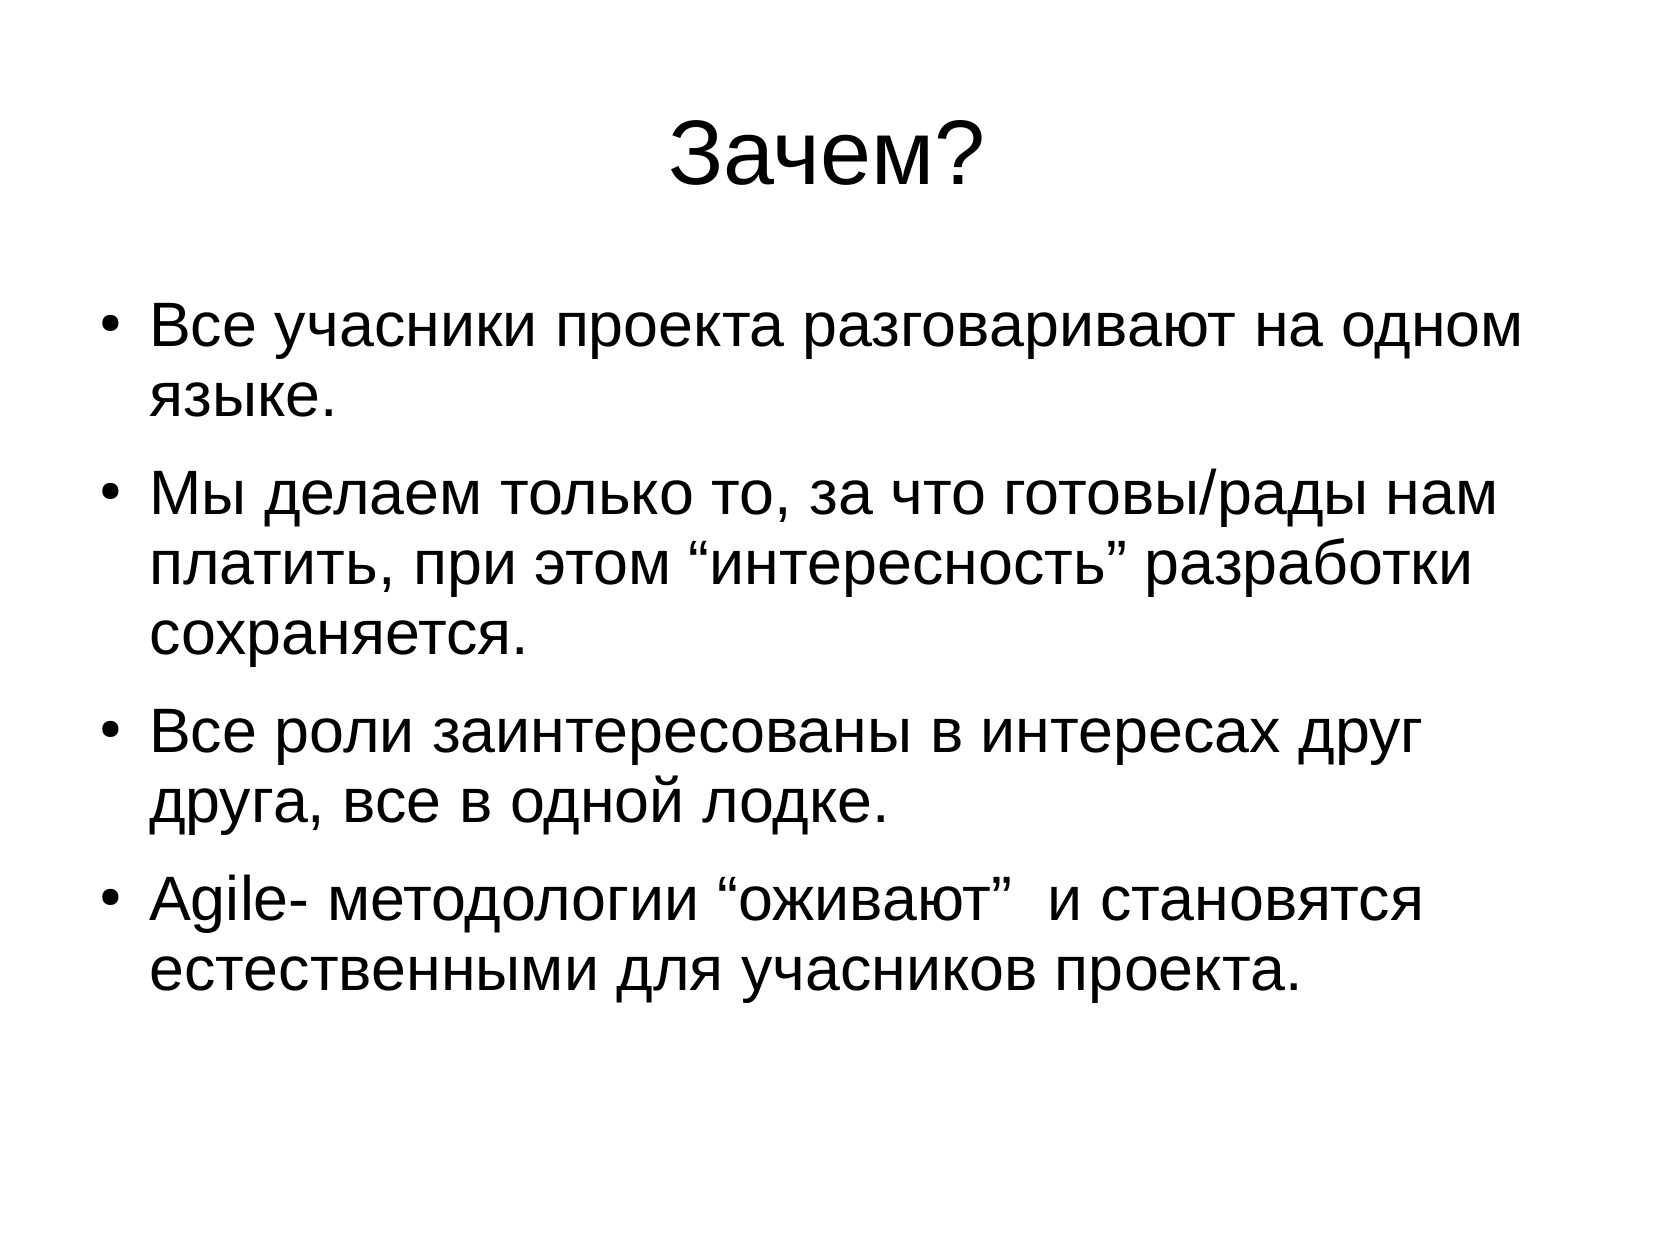

# Зачем?
Все учасники проекта разговаривают на одном языке.
Мы делаем только то, за что готовы/рады нам платить, при этом “интересность” разработки сохраняется.
Все роли заинтересованы в интересах друг друга, все в одной лодке.
Agile- методологии “оживают” и становятся естественными для учасников проекта.